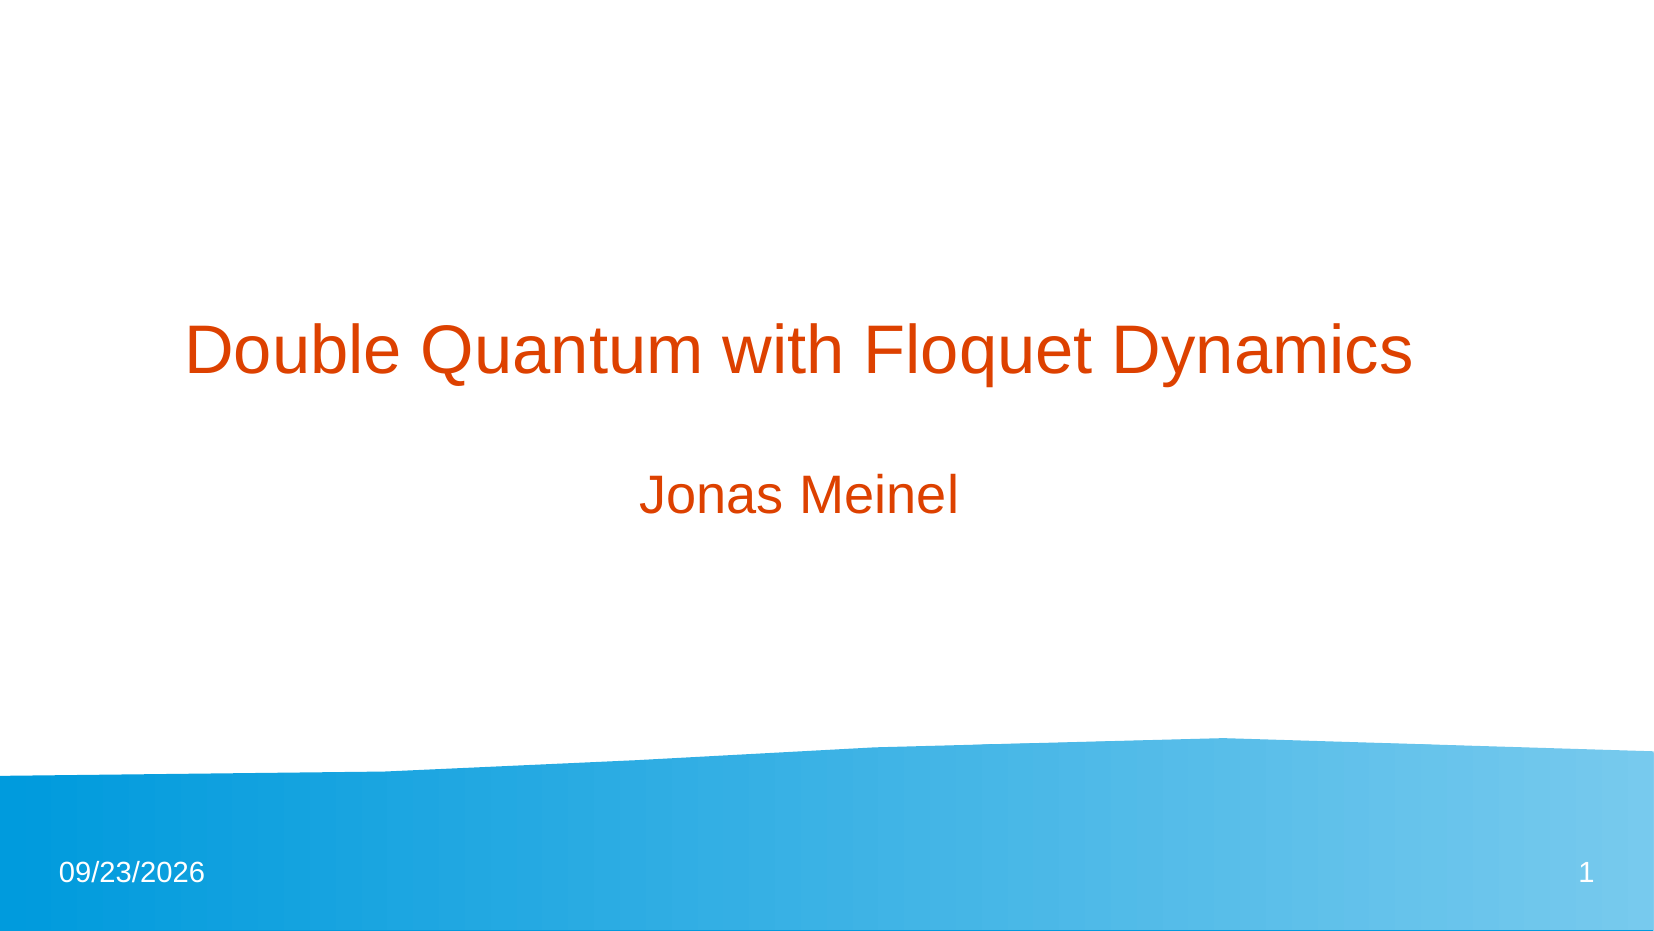

# Double Quantum with Floquet Dynamics Jonas Meinel